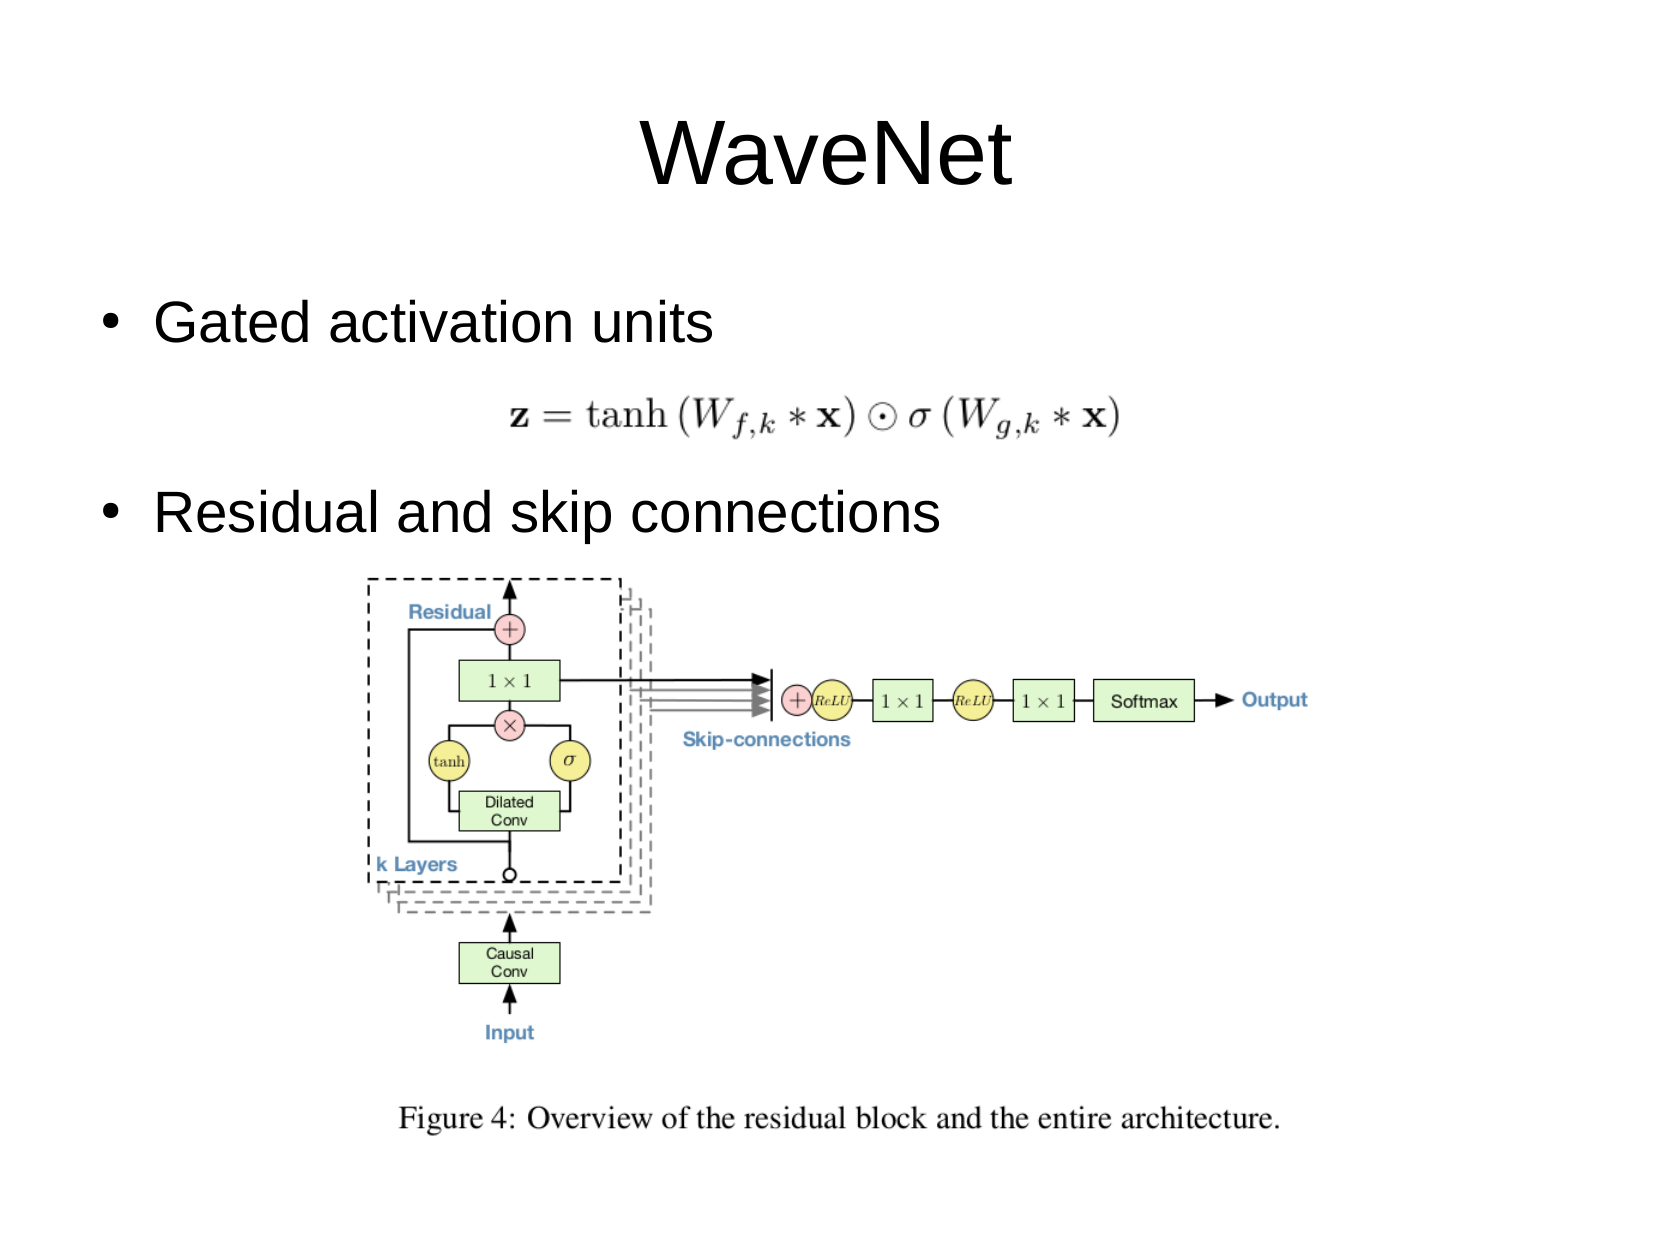

# WaveNet
Gated activation units
Residual and skip connections